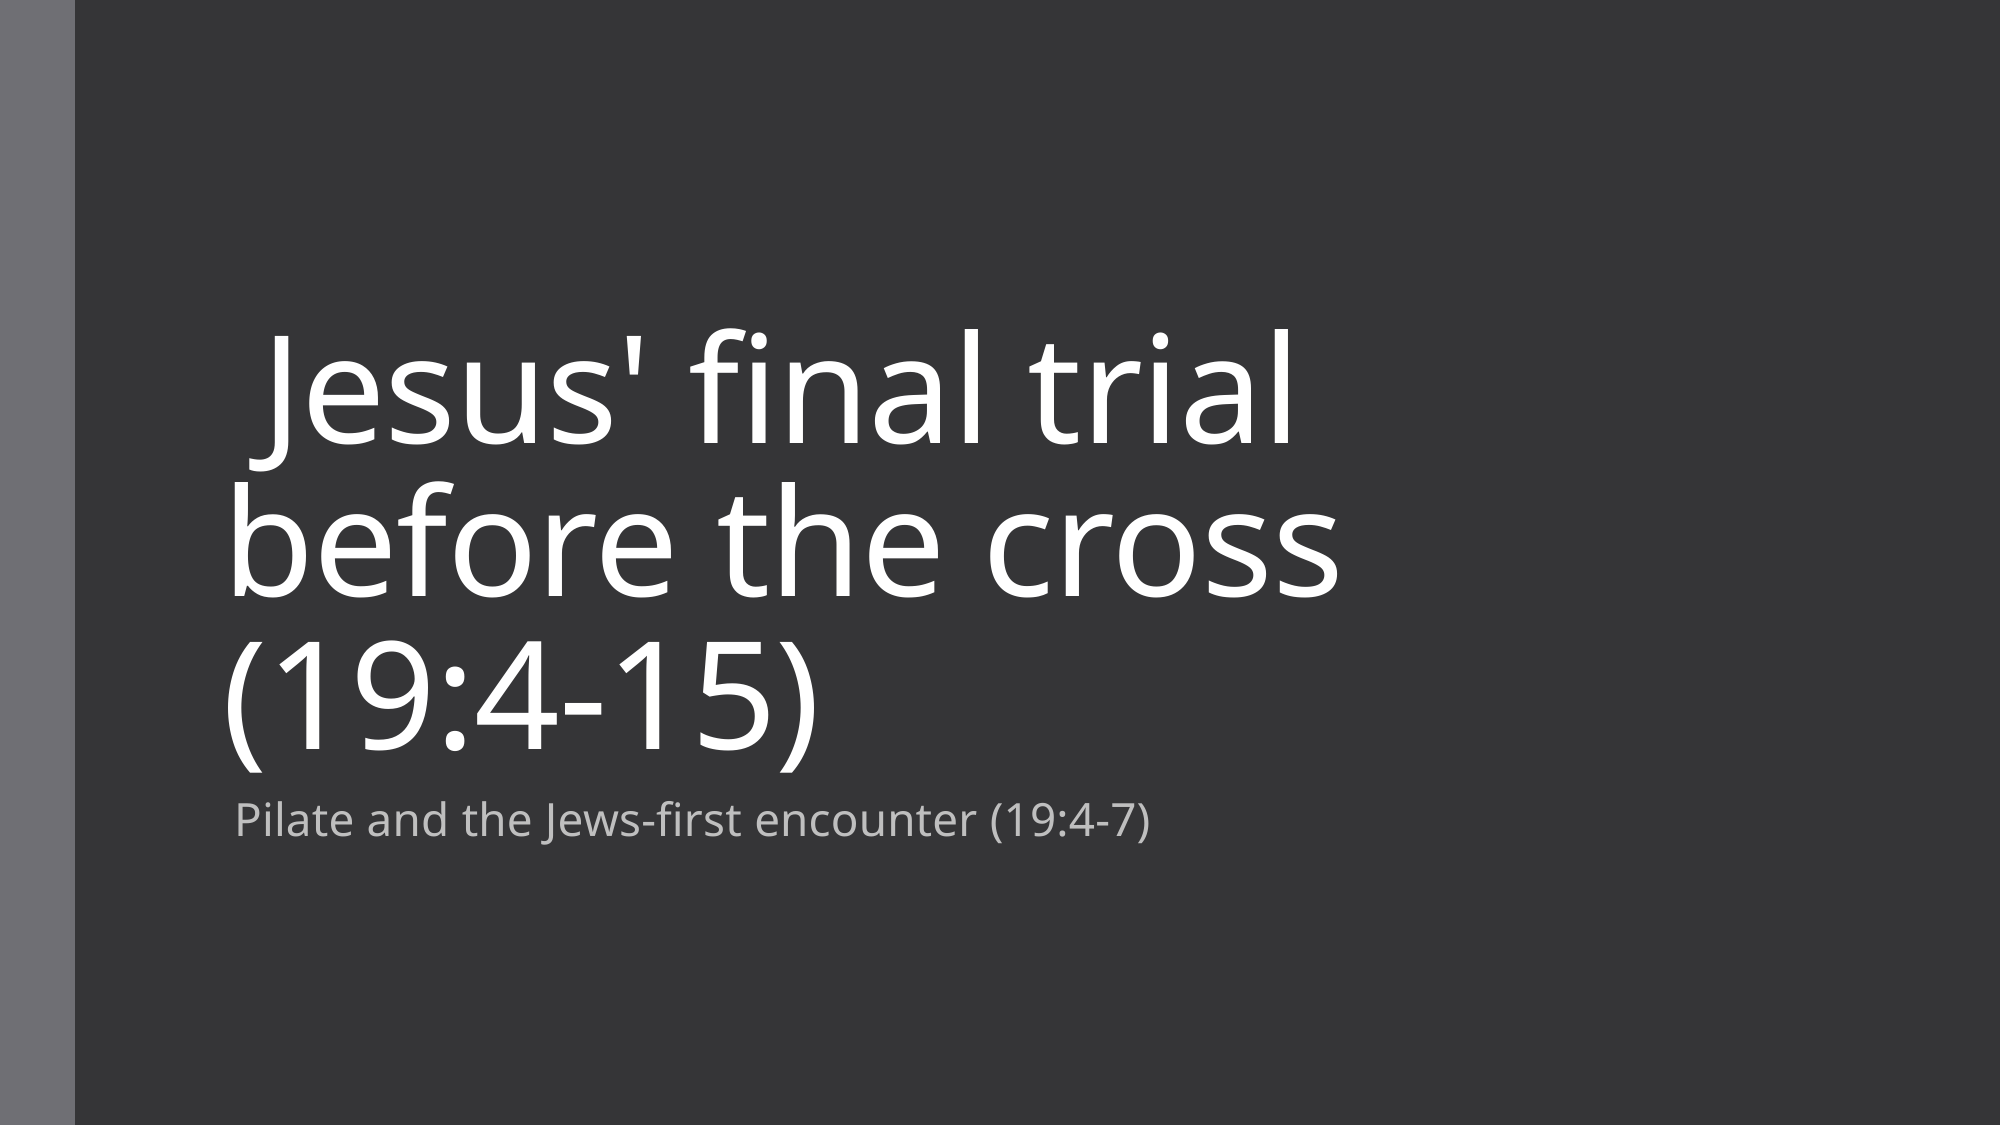

# Jesus' final trial before the cross (19:4-15)
 Pilate and the Jews-first encounter (19:4-7)